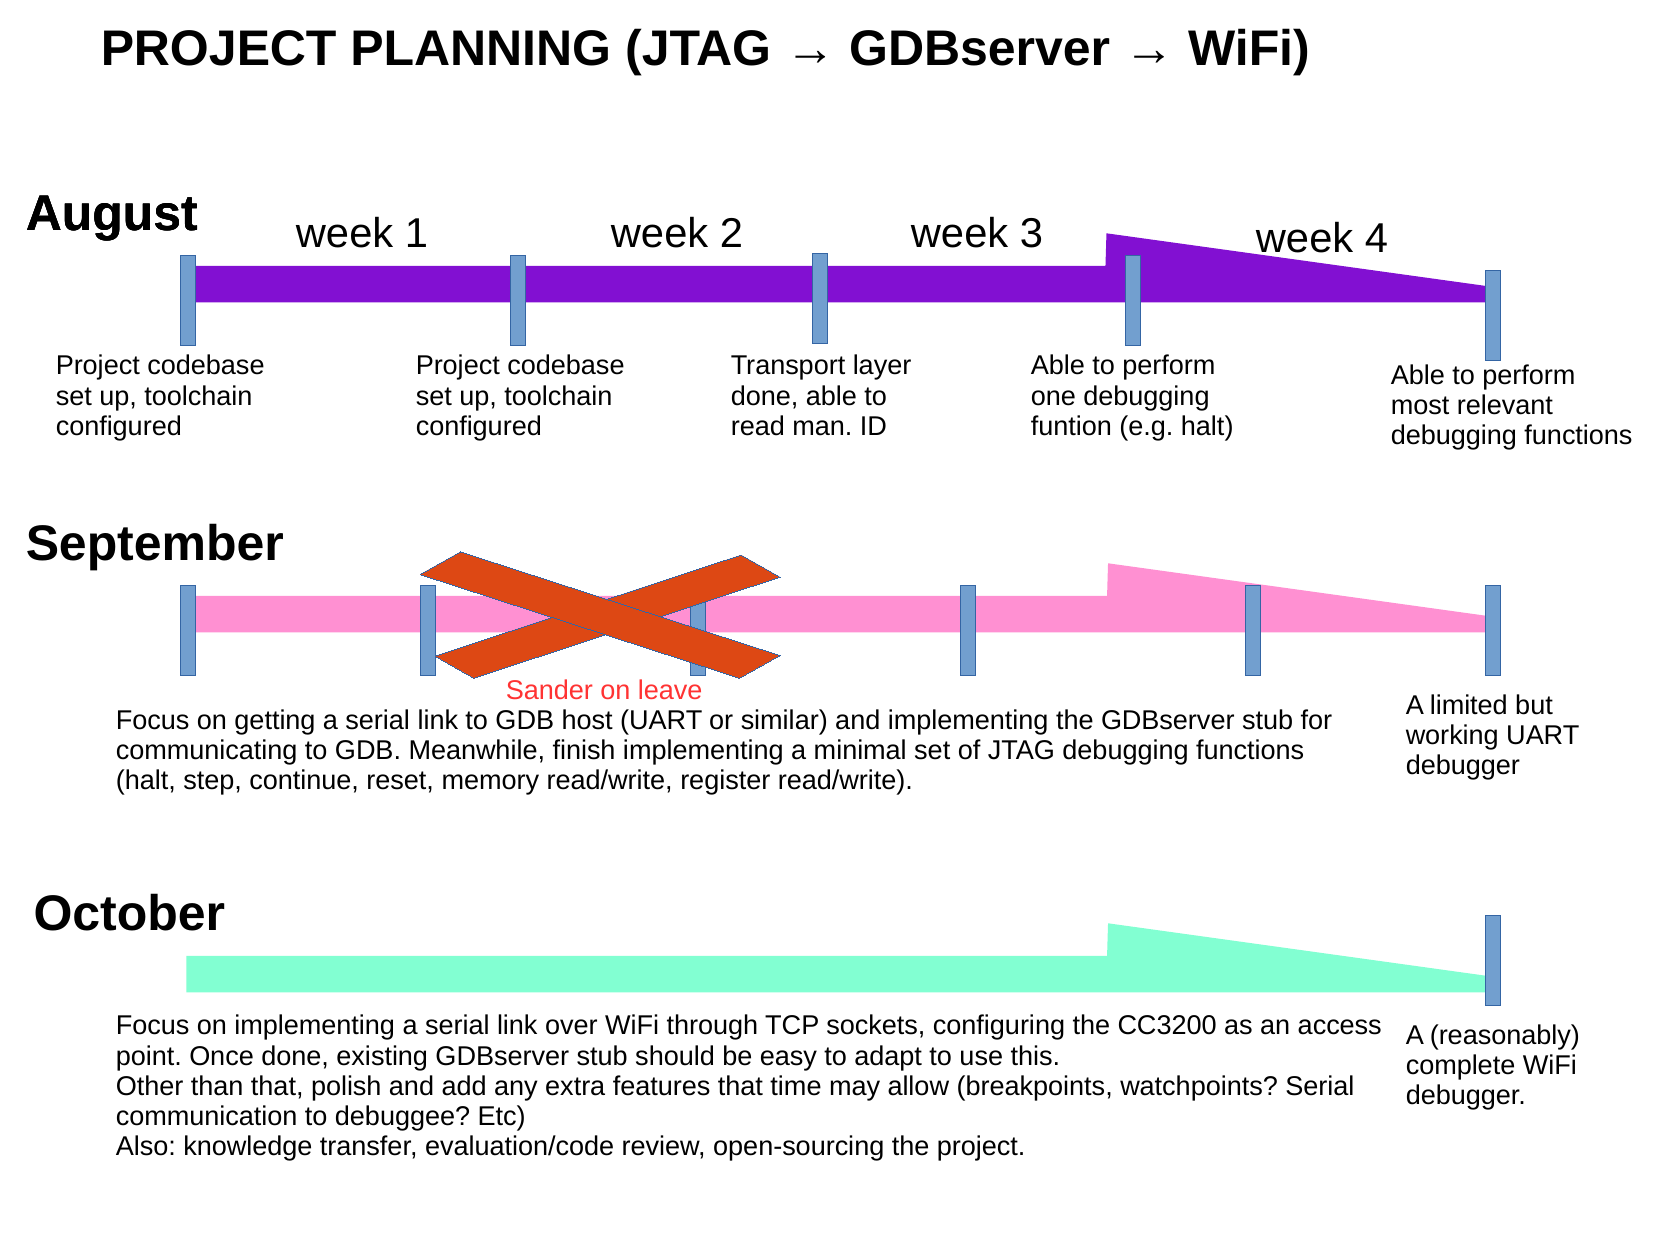

# PROJECT PLANNING (JTAG → GDBserver → WiFi)
August
August
August
week 1
week 2
week 3
week 4
Project codebase
set up, toolchain
configured
Project codebase
set up, toolchain
configured
Transport layer
done, able to
read man. ID
Able to perform
one debugging
funtion (e.g. halt)
Able to perform
most relevant
debugging functions
September
Sander on leave
A limited but working UART debugger
Focus on getting a serial link to GDB host (UART or similar) and implementing the GDBserver stub for communicating to GDB. Meanwhile, finish implementing a minimal set of JTAG debugging functions (halt, step, continue, reset, memory read/write, register read/write).
October
Focus on implementing a serial link over WiFi through TCP sockets, configuring the CC3200 as an access point. Once done, existing GDBserver stub should be easy to adapt to use this.
Other than that, polish and add any extra features that time may allow (breakpoints, watchpoints? Serial communication to debuggee? Etc)
Also: knowledge transfer, evaluation/code review, open-sourcing the project.
A (reasonably) complete WiFi debugger.